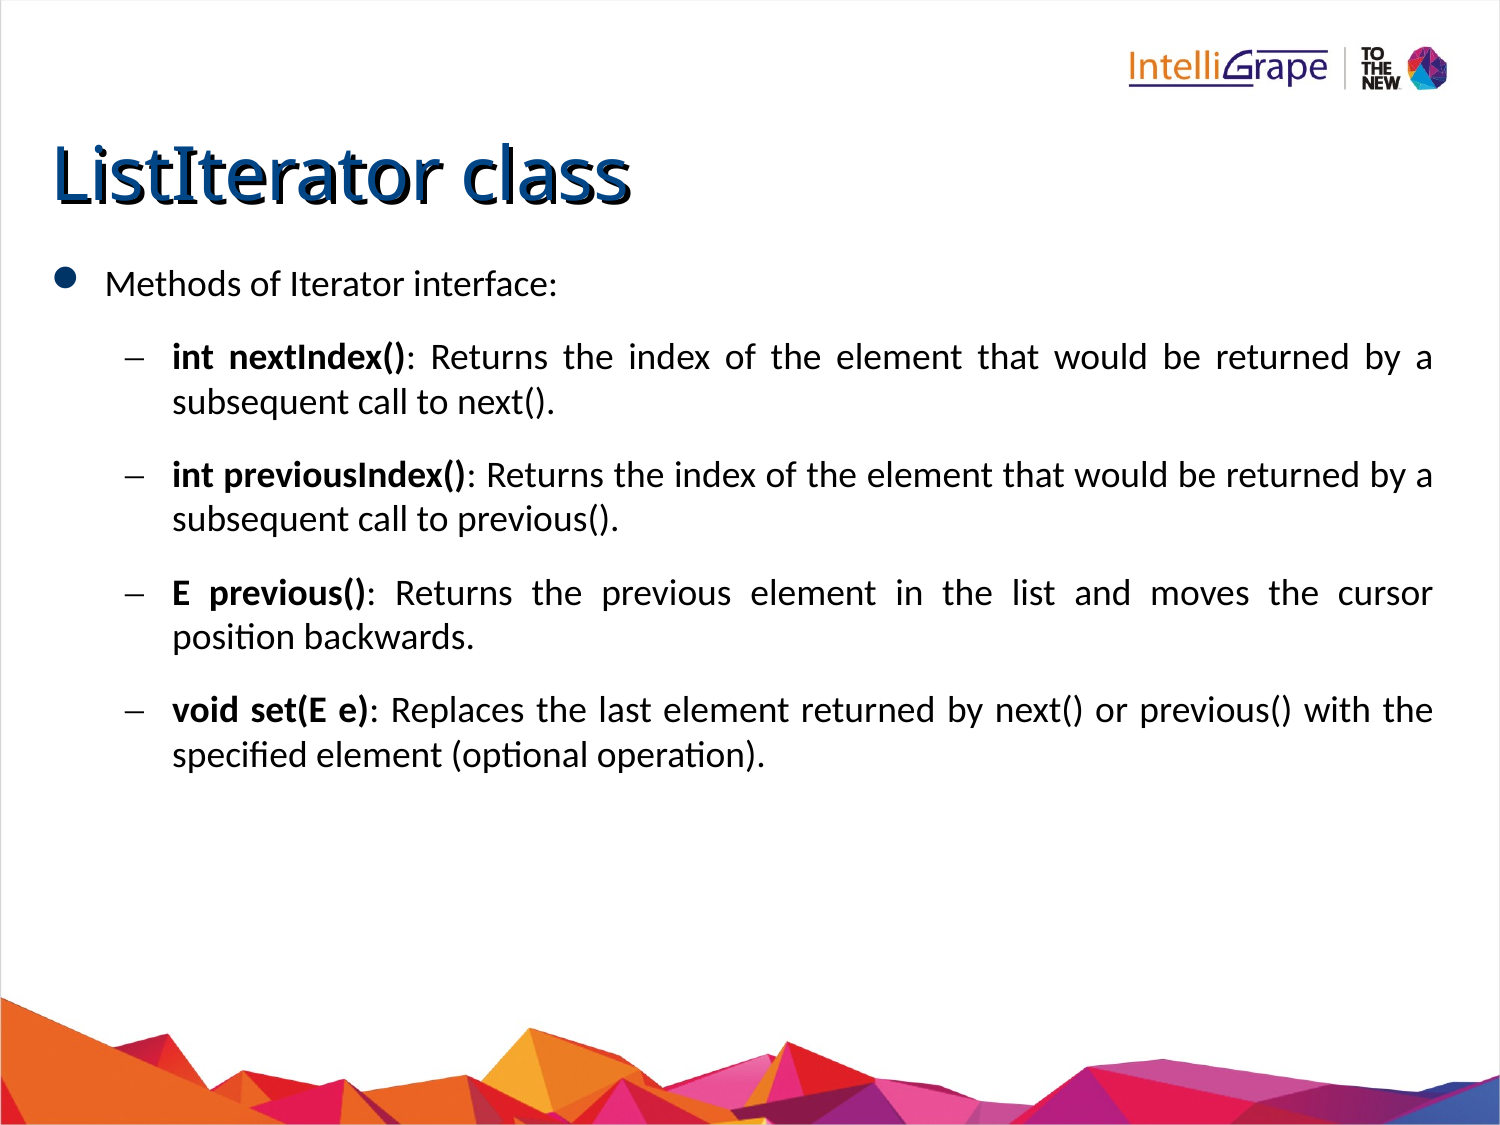

ListIterator class
Methods of Iterator interface:
int nextIndex(): Returns the index of the element that would be returned by a subsequent call to next().
int previousIndex(): Returns the index of the element that would be returned by a subsequent call to previous().
E previous(): Returns the previous element in the list and moves the cursor position backwards.
void set(E e): Replaces the last element returned by next() or previous() with the specified element (optional operation).